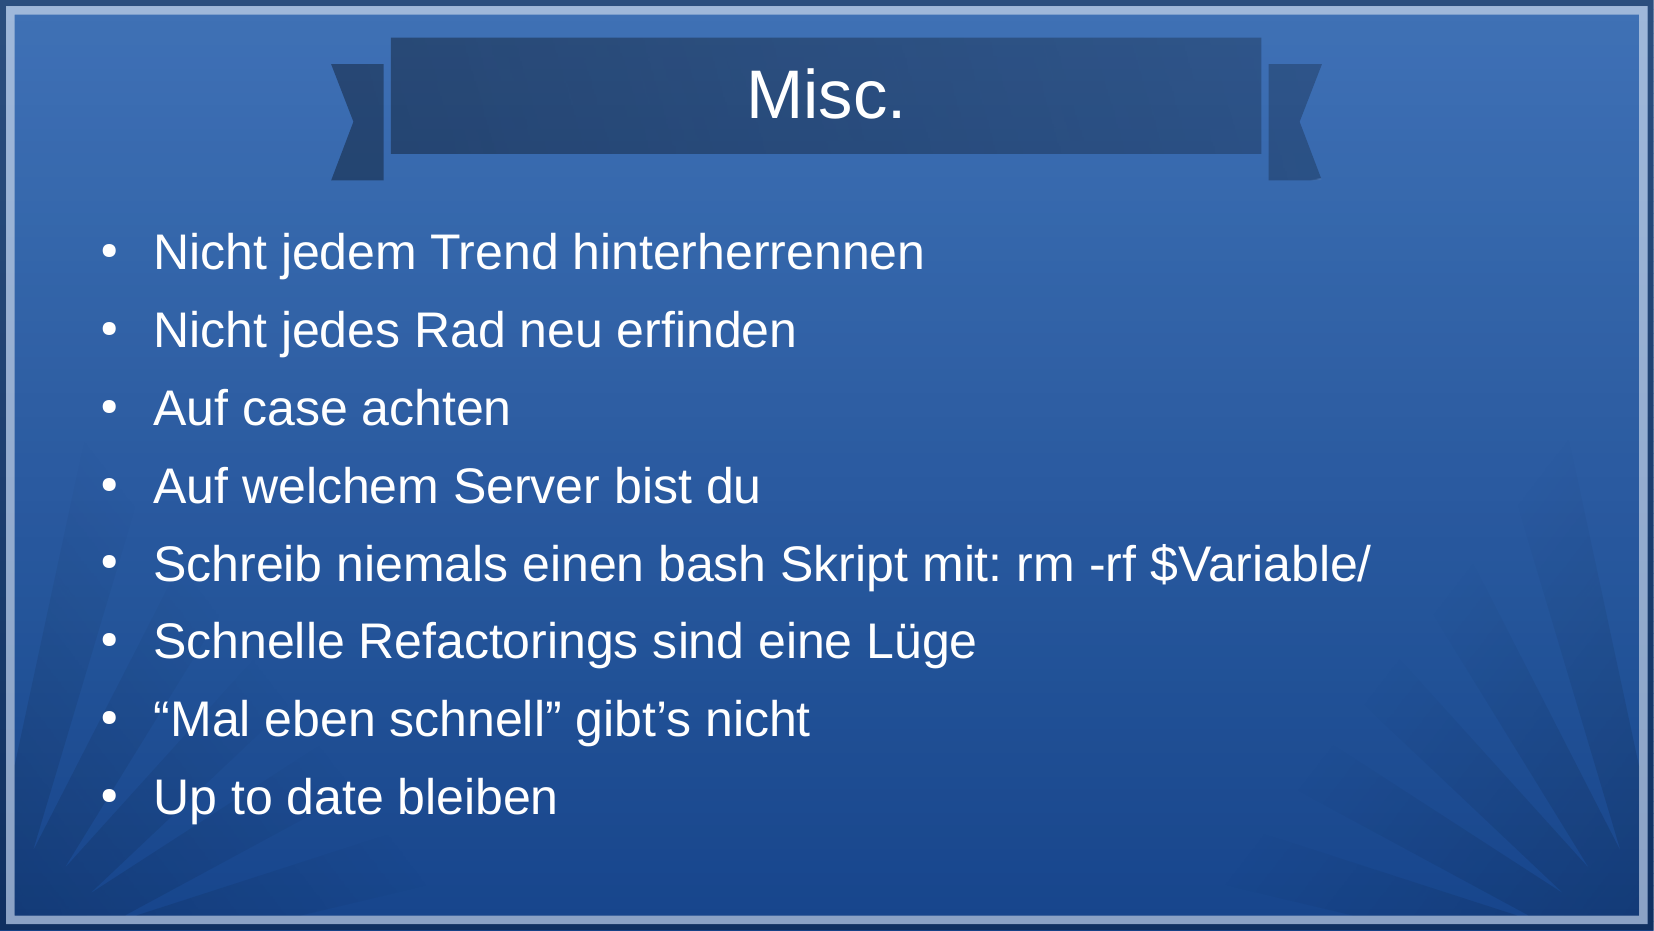

# Misc.
Nicht jedem Trend hinterherrennen
Nicht jedes Rad neu erfinden
Auf case achten
Auf welchem Server bist du
Schreib niemals einen bash Skript mit: rm -rf $Variable/
Schnelle Refactorings sind eine Lüge
“Mal eben schnell” gibt’s nicht
Up to date bleiben